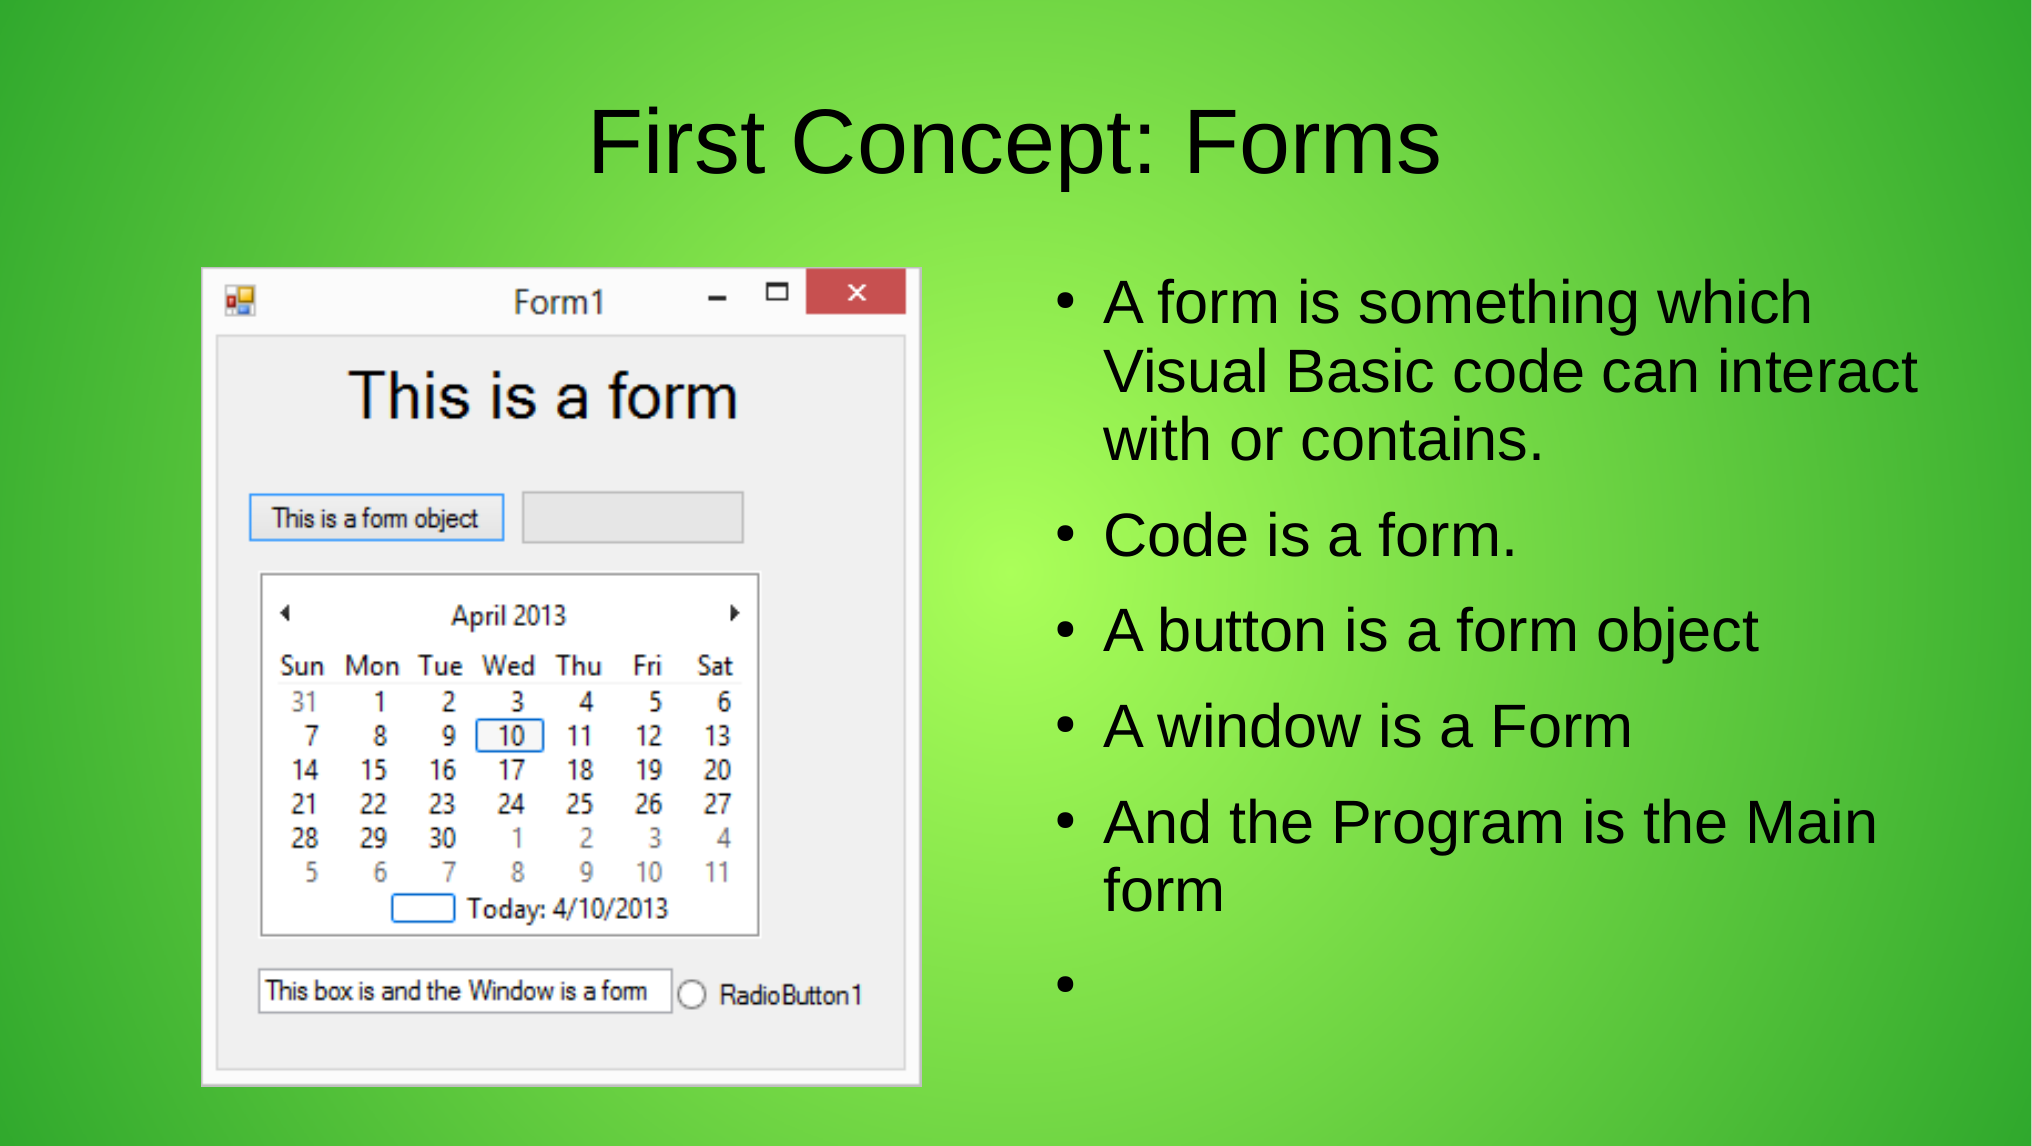

# First Concept: Forms
A form is something which Visual Basic code can interact with or contains.
Code is a form.
A button is a form object
A window is a Form
And the Program is the Main form